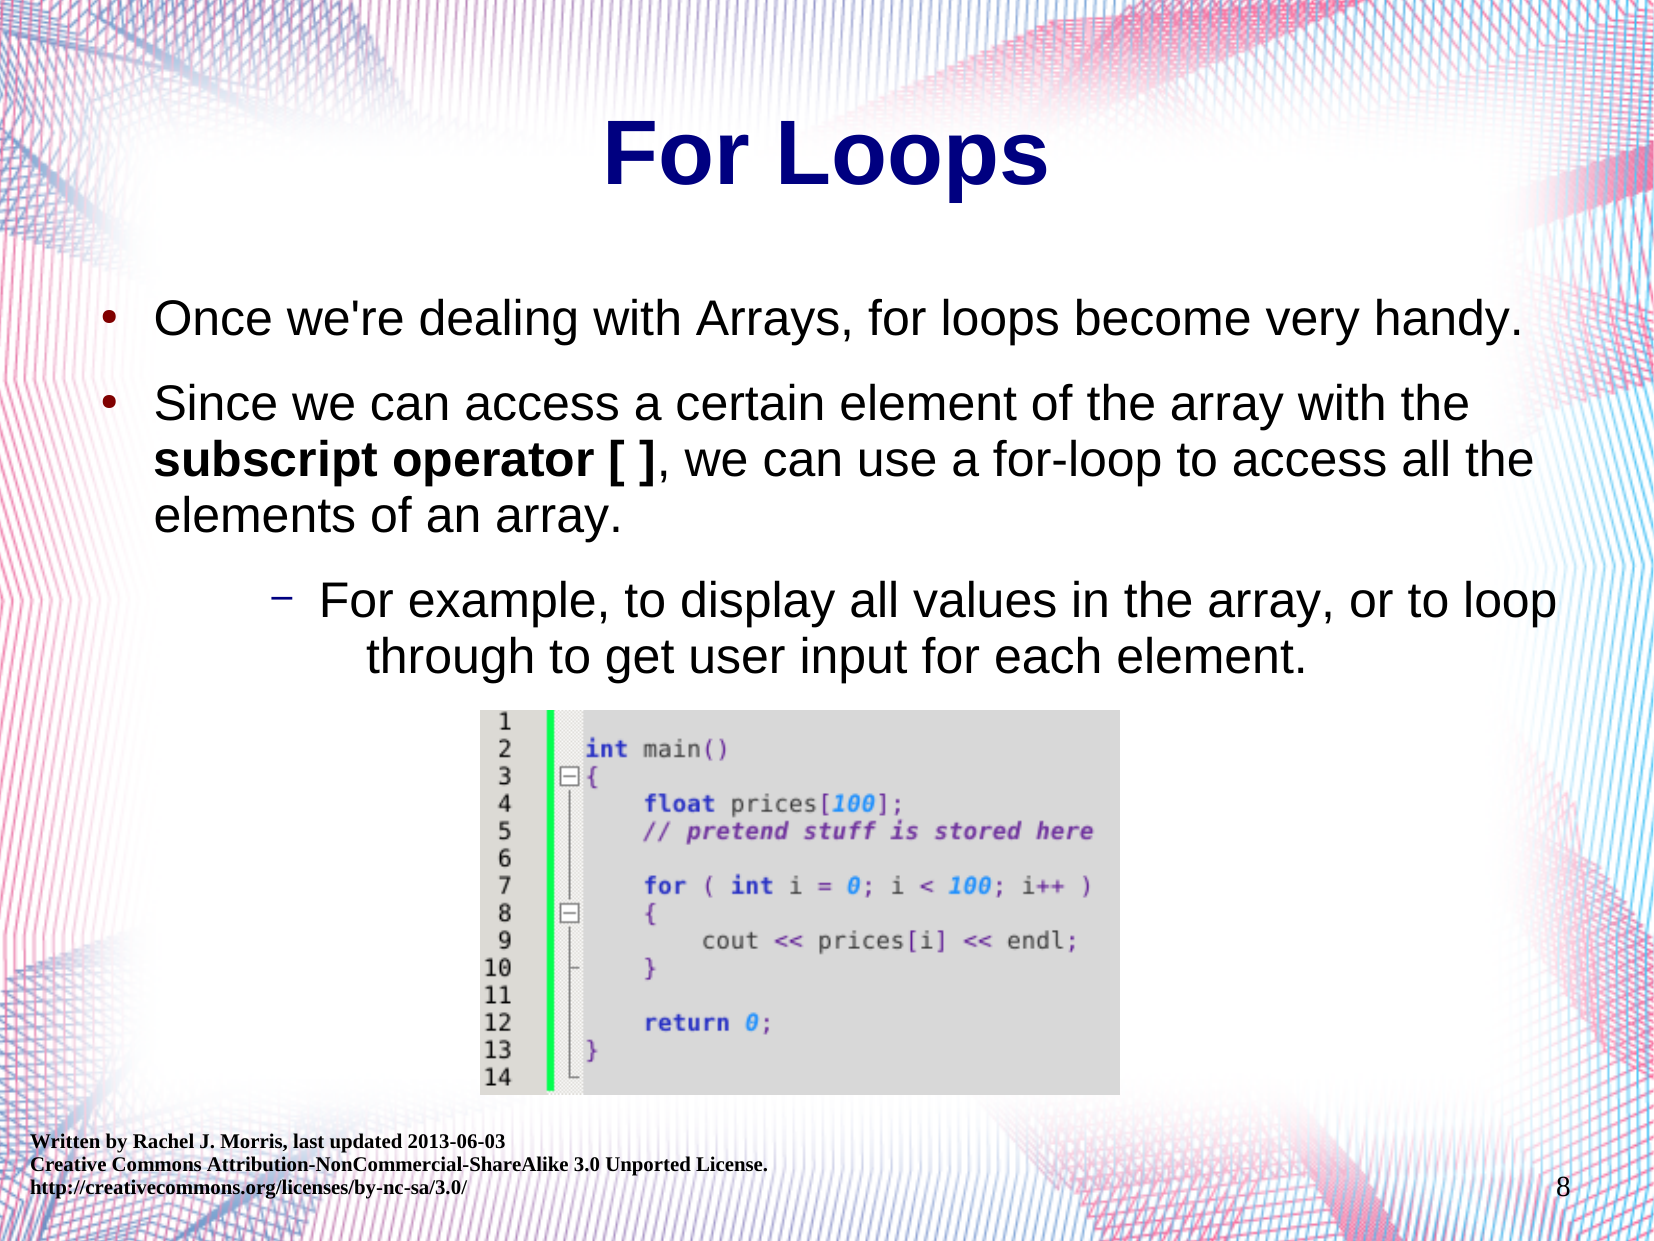

# For Loops
Once we're dealing with Arrays, for loops become very handy.
Since we can access a certain element of the array with the subscript operator [ ], we can use a for-loop to access all the elements of an array.
For example, to display all values in the array, or to loop through to get user input for each element.
8